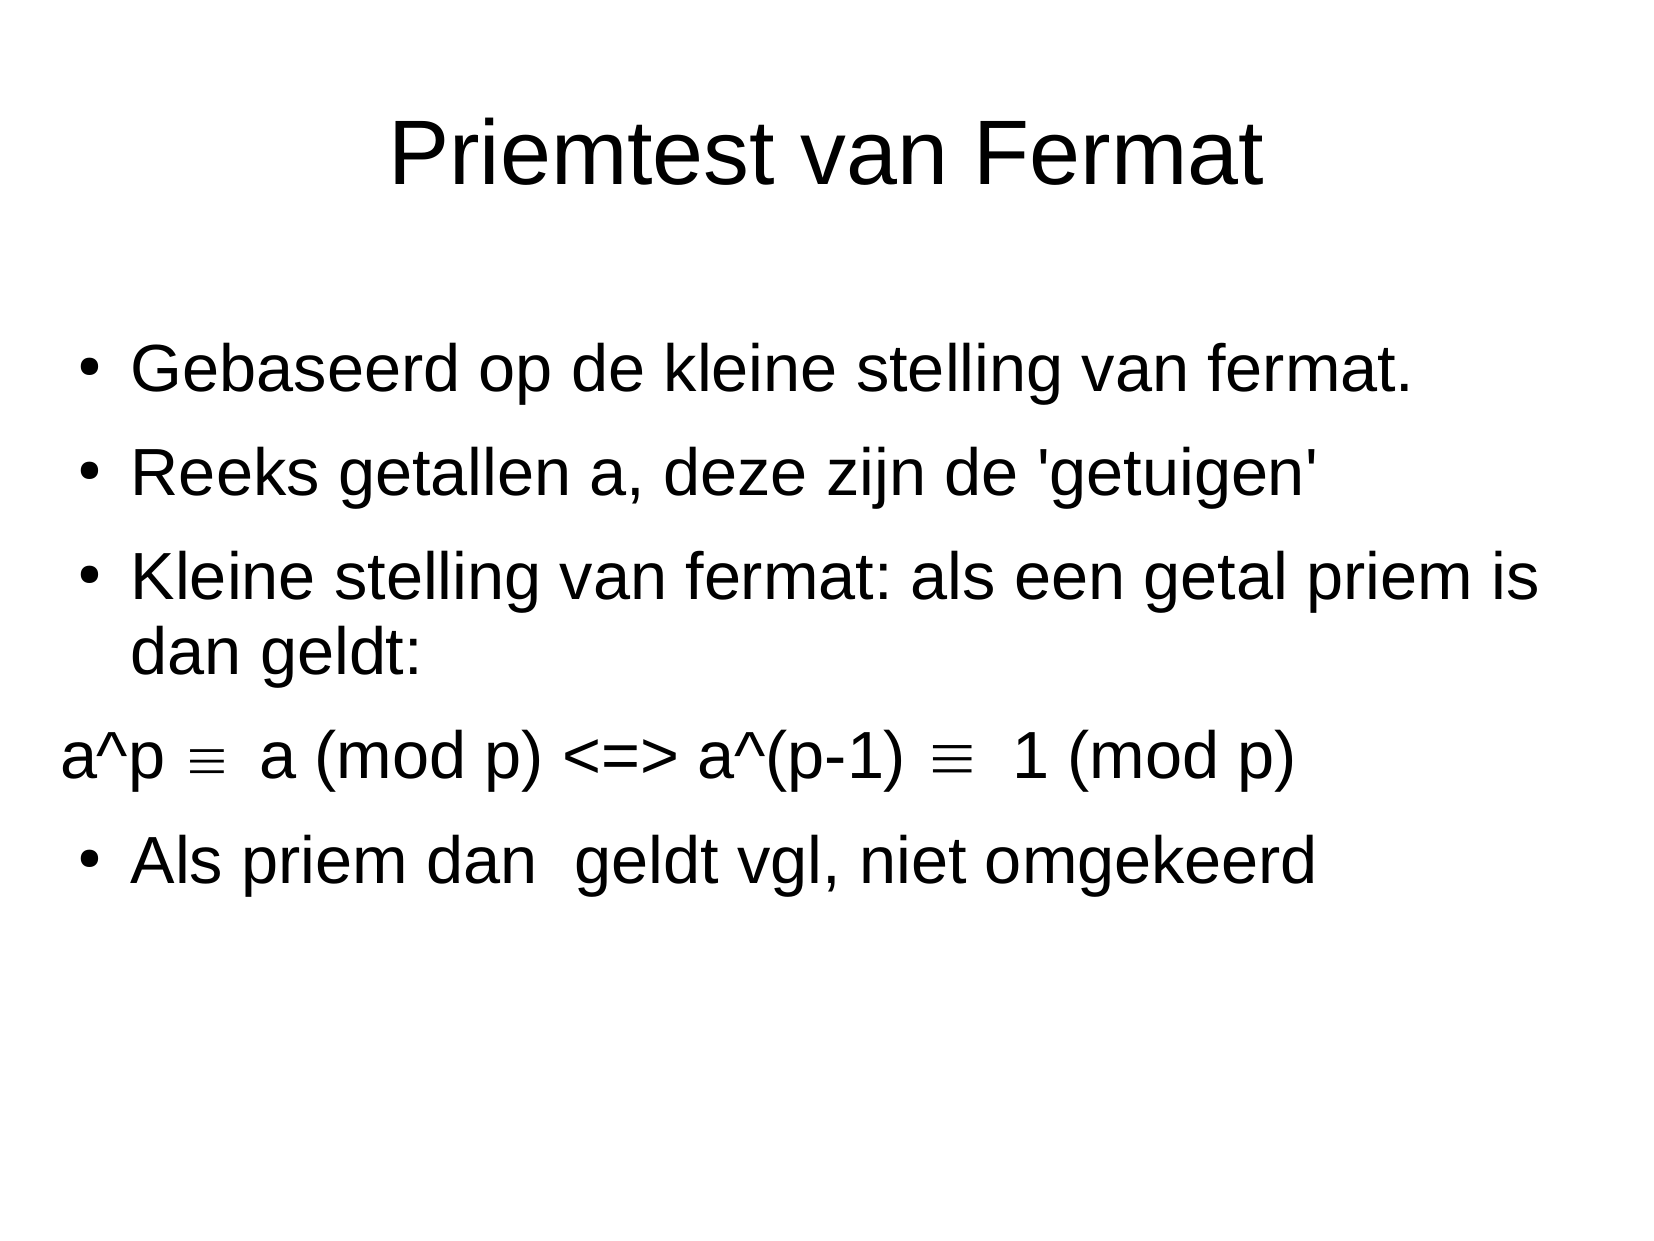

# Priemtest van Fermat
Gebaseerd op de kleine stelling van fermat.
Reeks getallen a, deze zijn de 'getuigen'
Kleine stelling van fermat: als een getal priem is dan geldt:
a^p ≡ a (mod p) <=> a^(p-1) ≡ 1 (mod p)
Als priem dan geldt vgl, niet omgekeerd